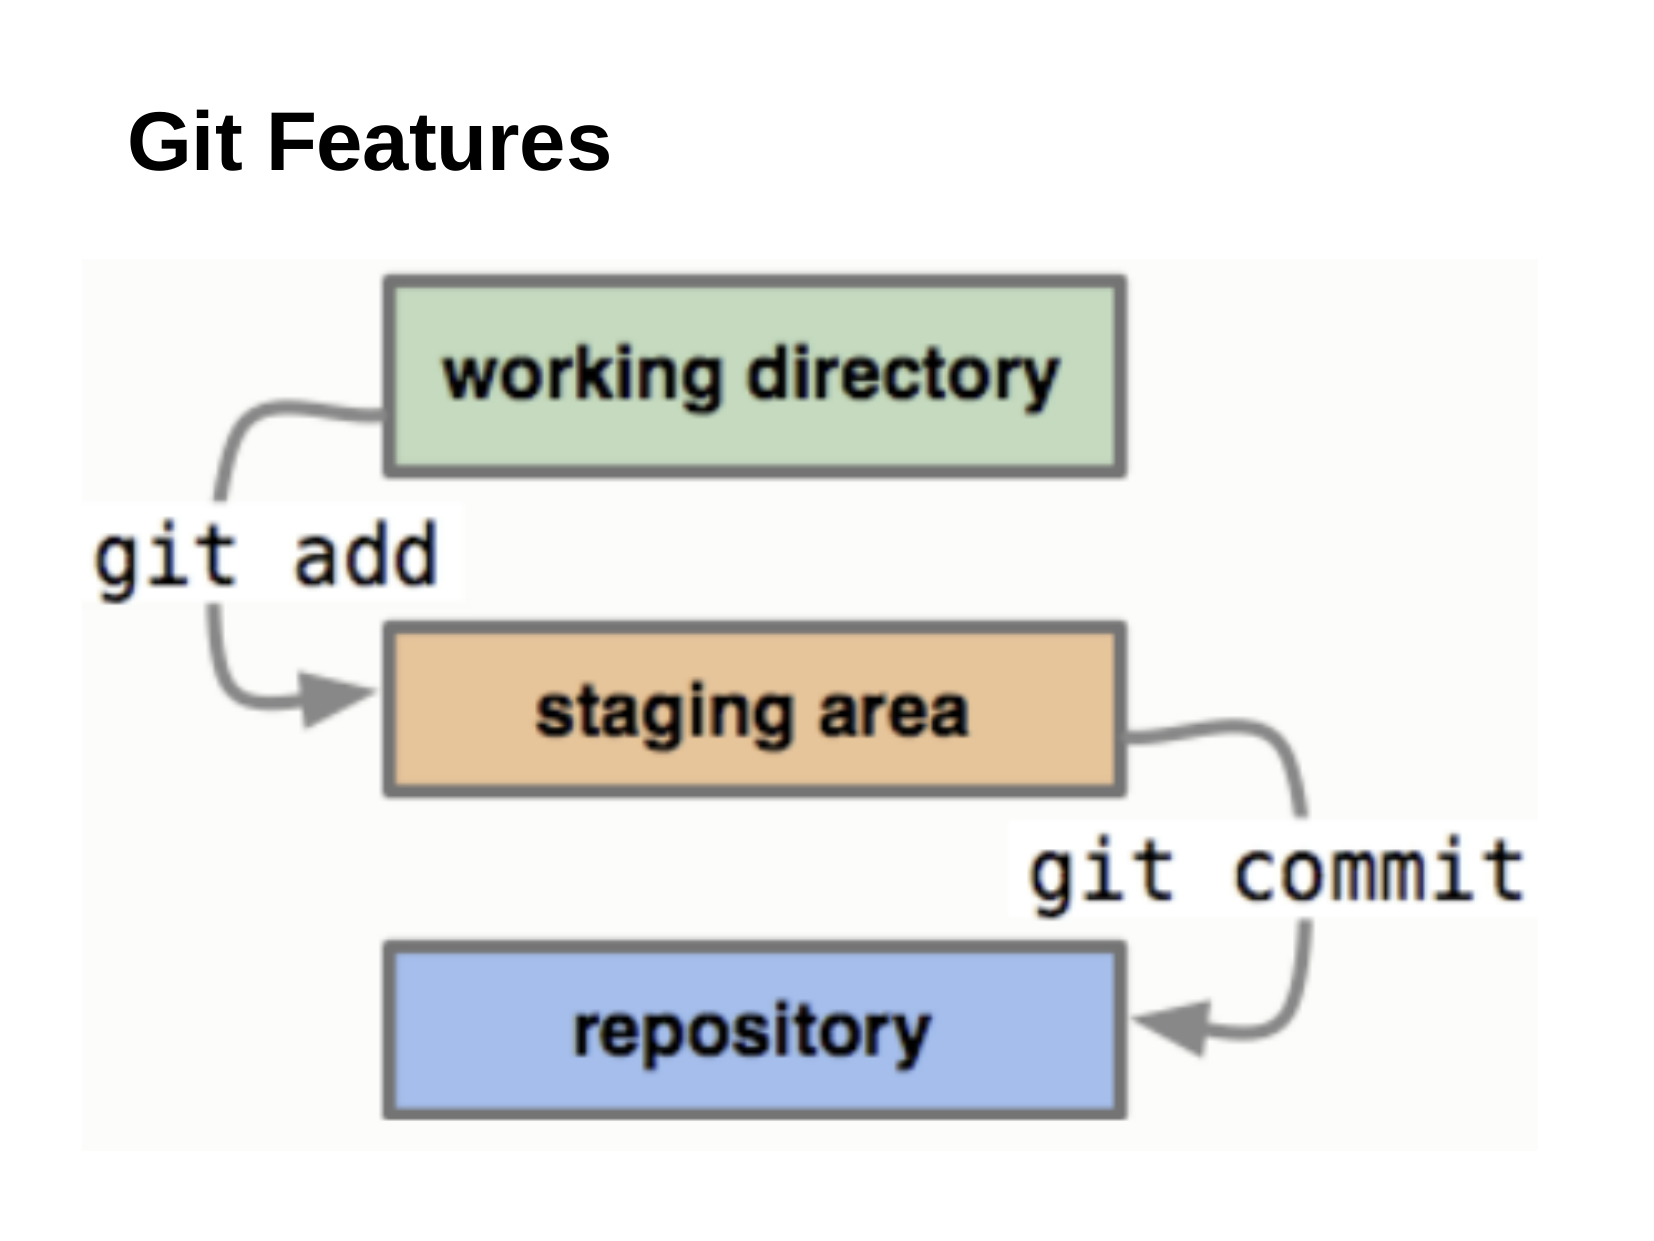

# Git Features
Branching Model - very fast creation, switching, merging, and deletion of branches
Distributed – “clone” the entire repository
Cryptographic integrity of every committed bit
Staging area
an intermediate area where commits
 can be formatted and reviewed before
 completing the commit